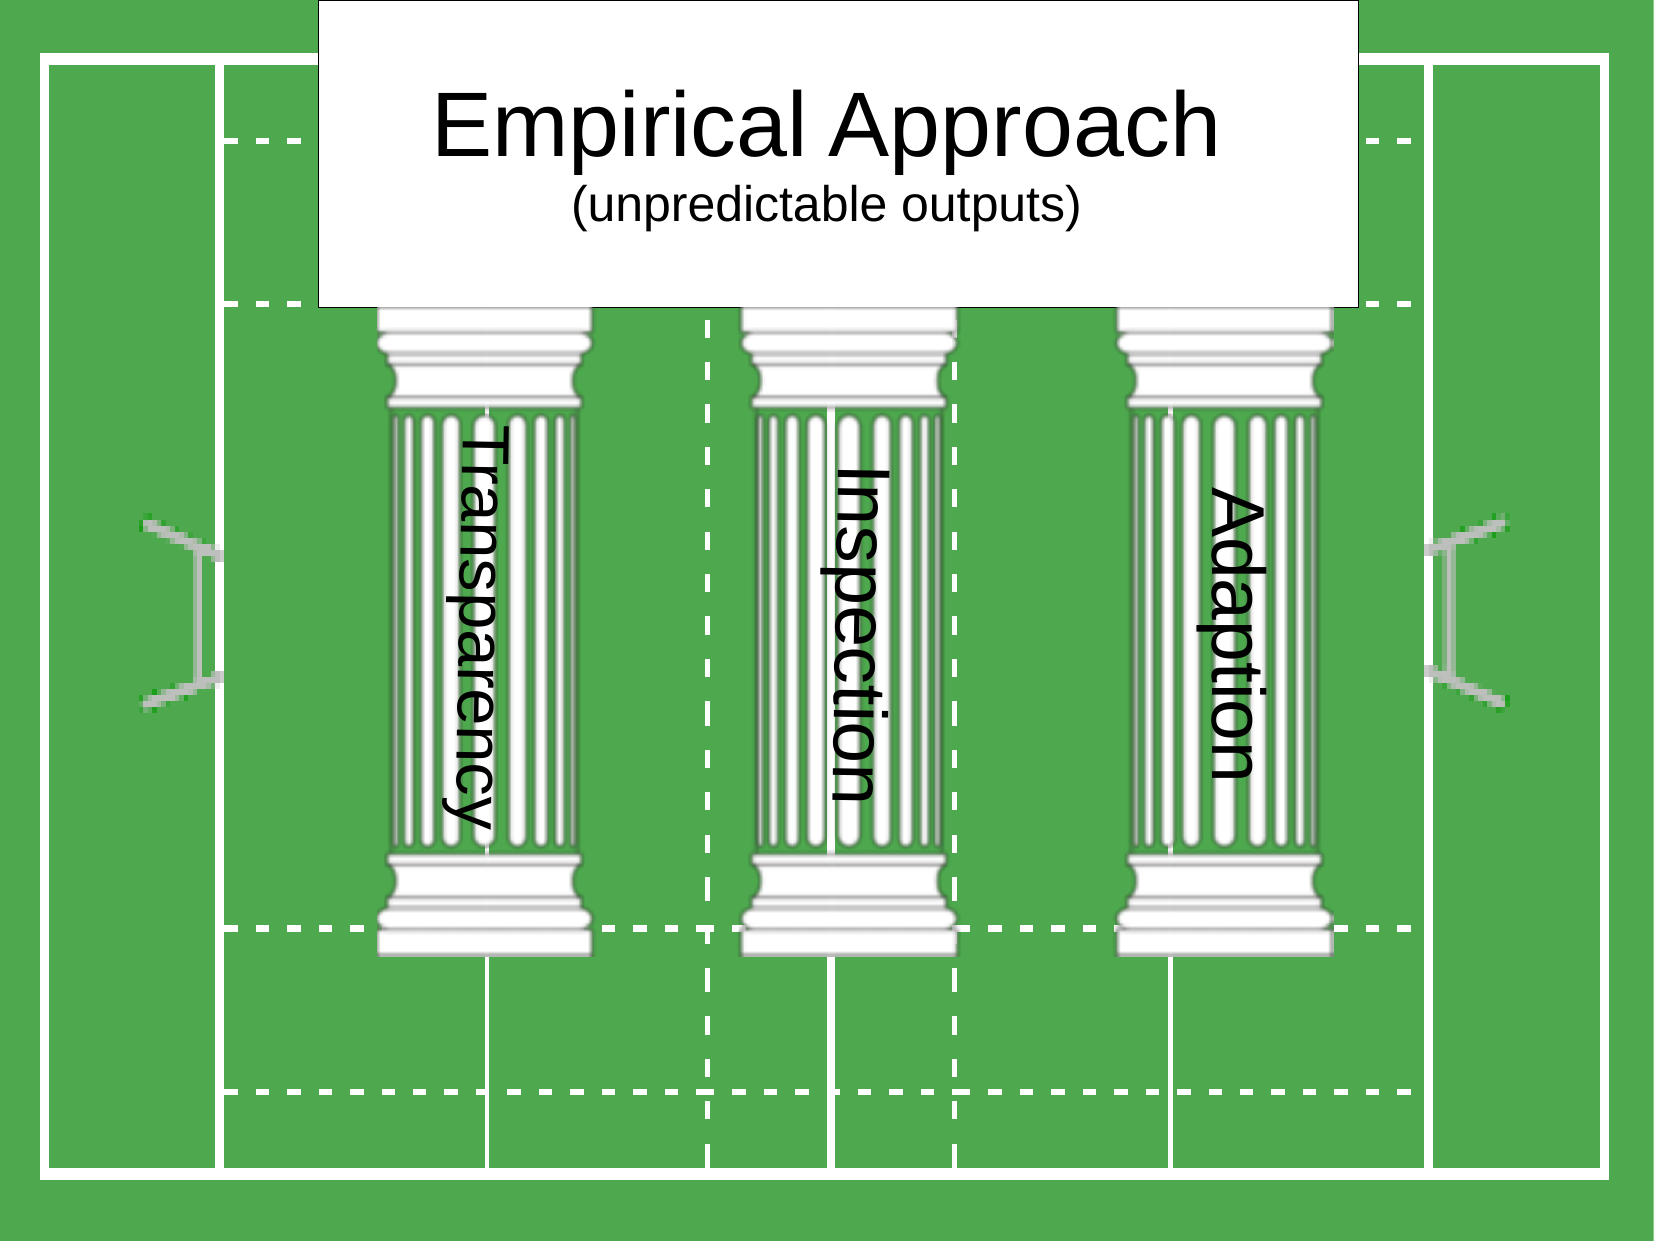

# Empirical Approach (unpredictable outputs)
Transparency
Adaption
Inspection